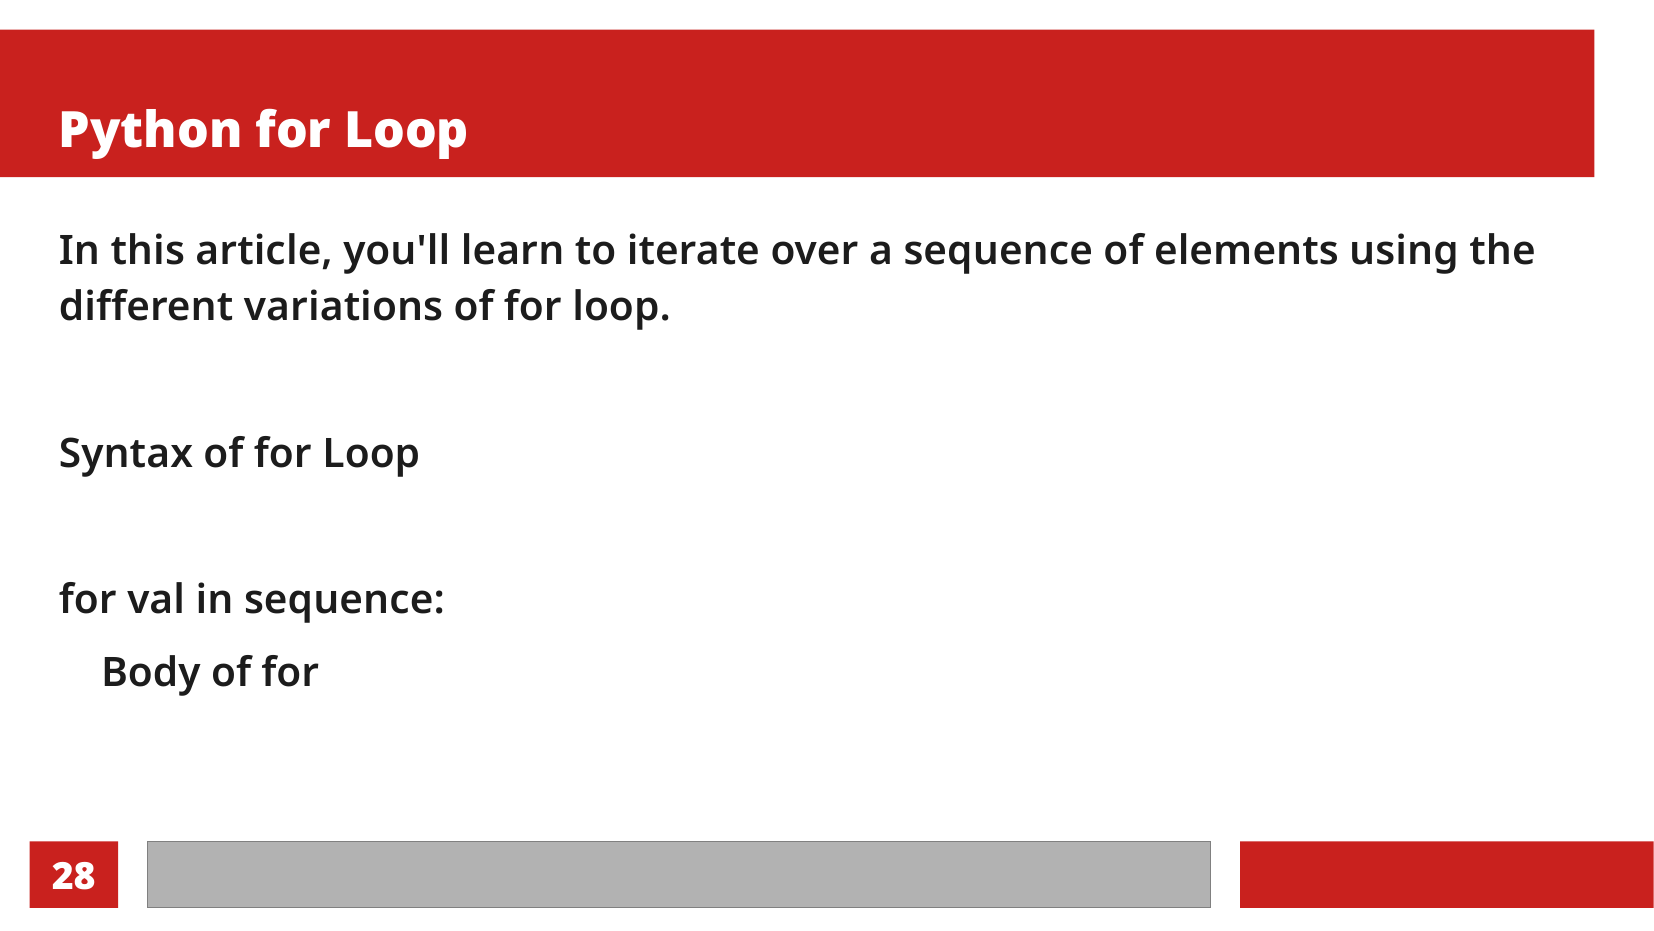

# Python for Loop
In this article, you'll learn to iterate over a sequence of elements using the different variations of for loop.
Syntax of for Loop
for val in sequence:
 Body of for
28